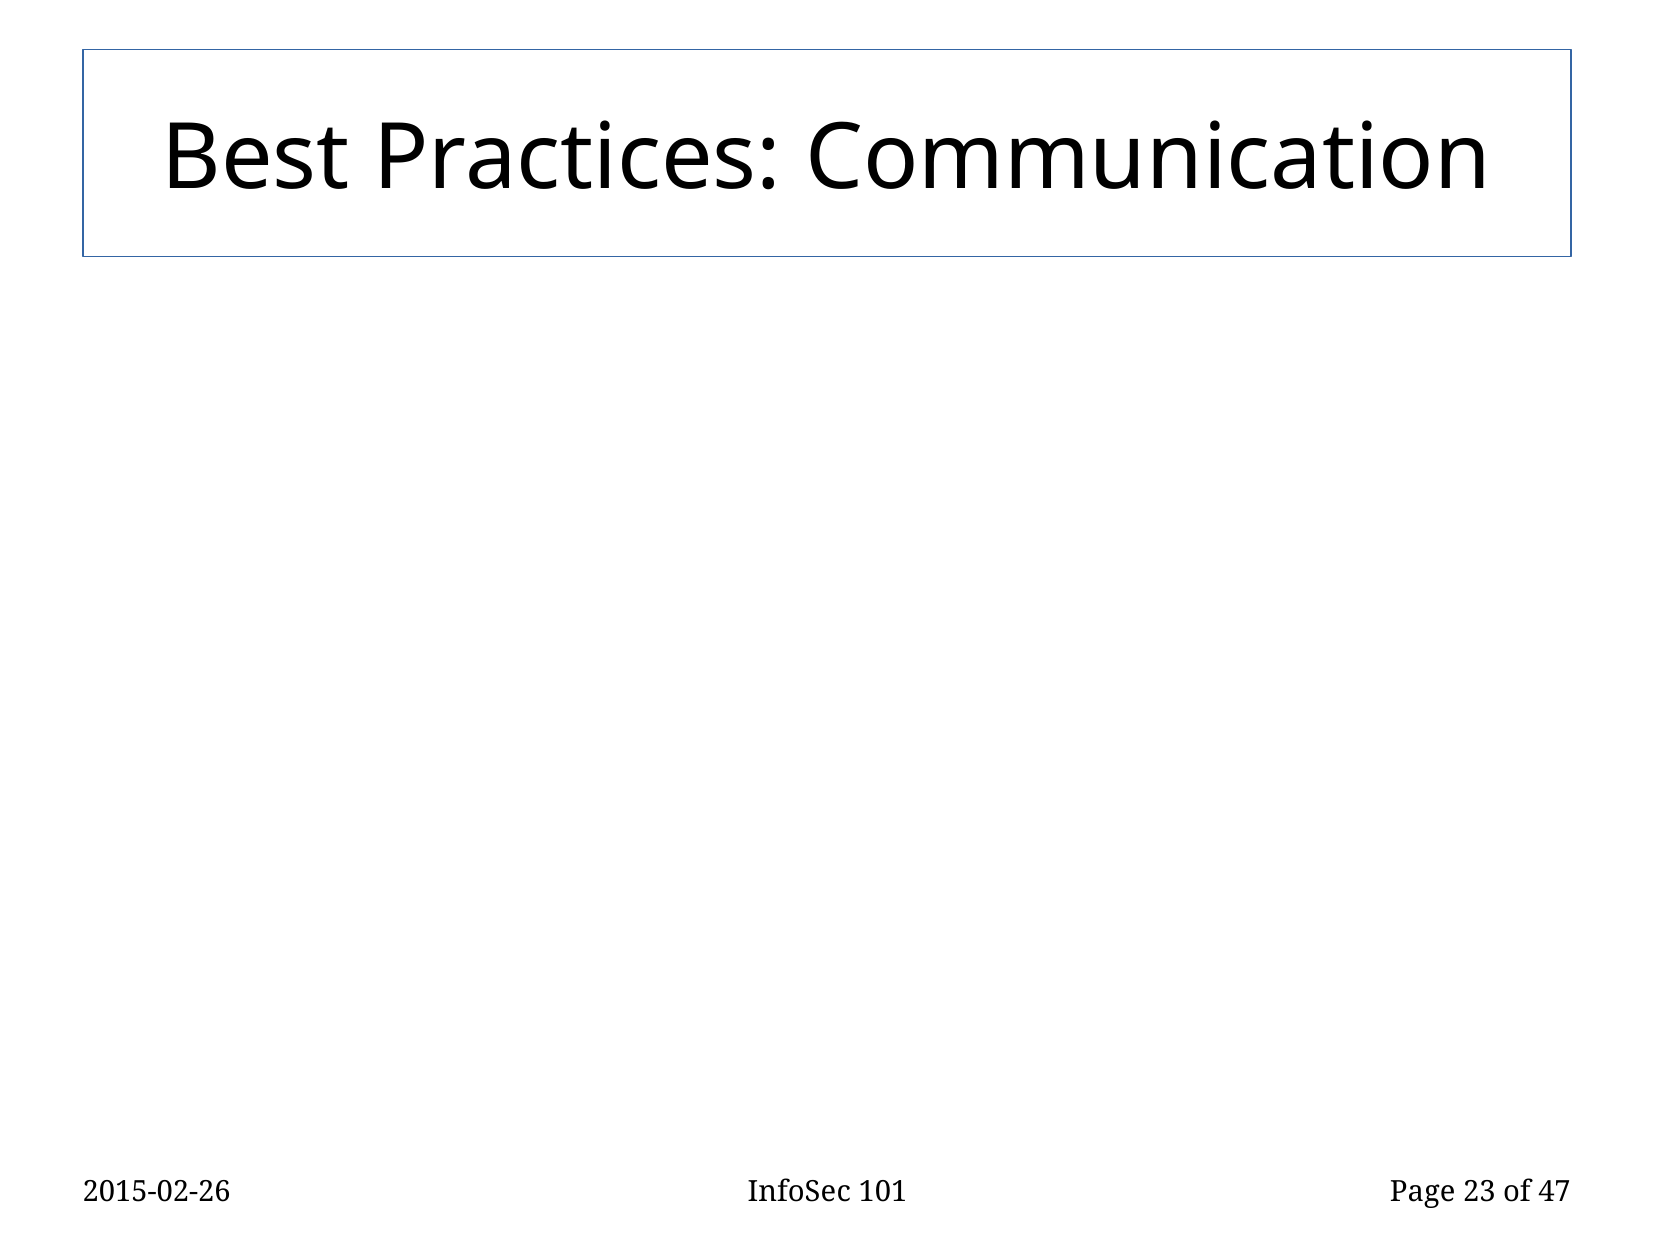

# Best Practices: Communication
2015-02-26
InfoSec 101
23